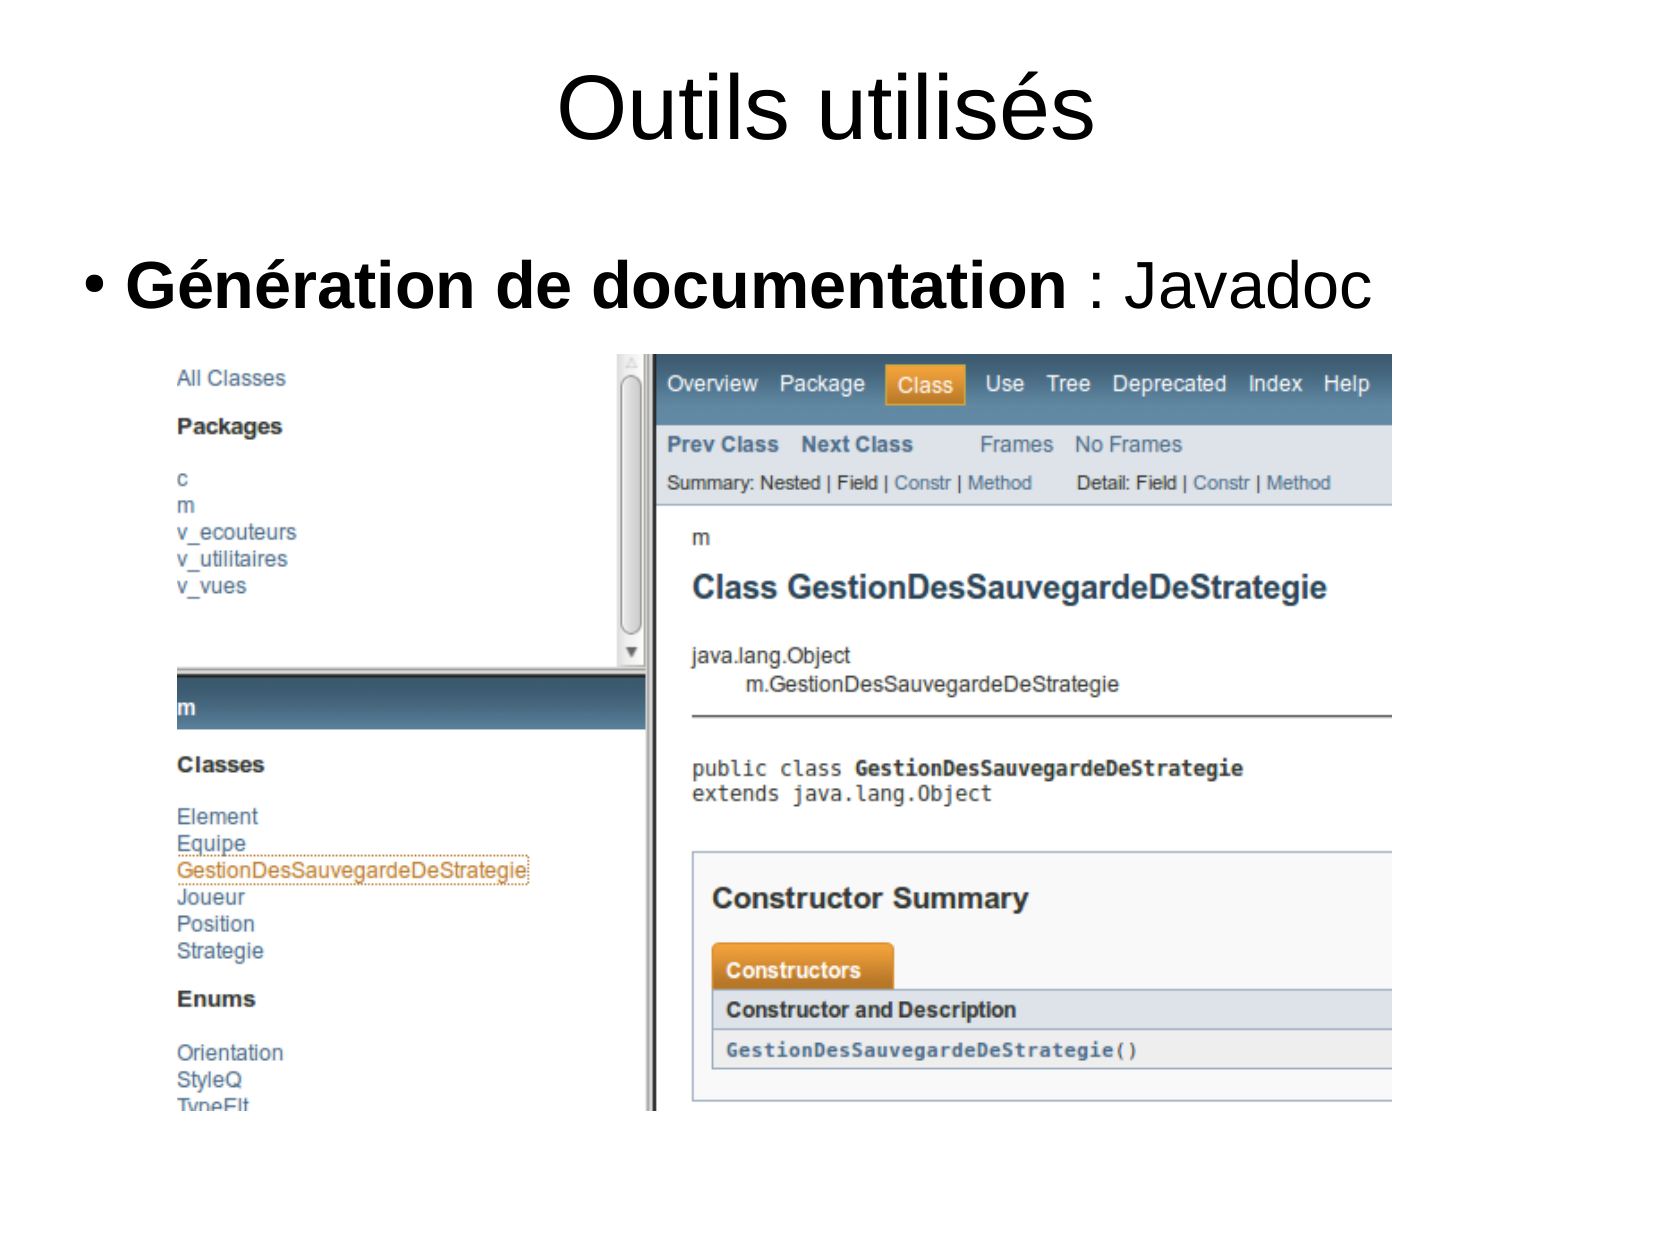

# Outils utilisés
 Génération de documentation : Javadoc